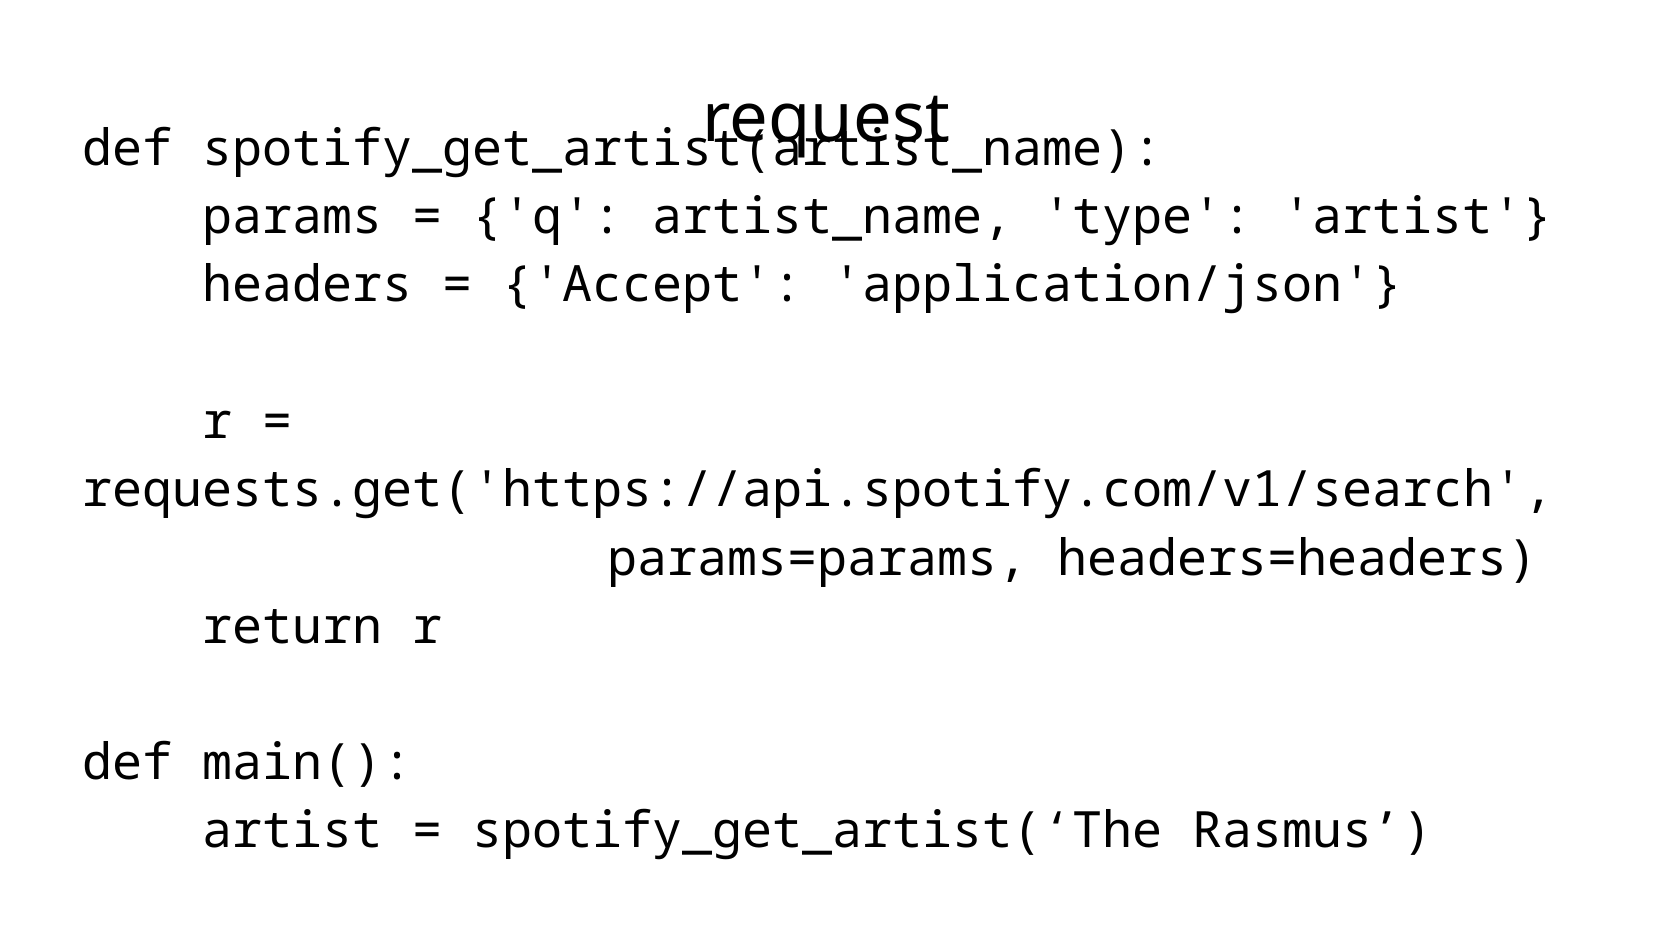

# request
def spotify_get_artist(artist_name):
 params = {'q': artist_name, 'type': 'artist'}
 headers = {'Accept': 'application/json'}
 r = requests.get('https://api.spotify.com/v1/search',
 						params=params, headers=headers)
 return r
def main():
 artist = spotify_get_artist(‘The Rasmus’)